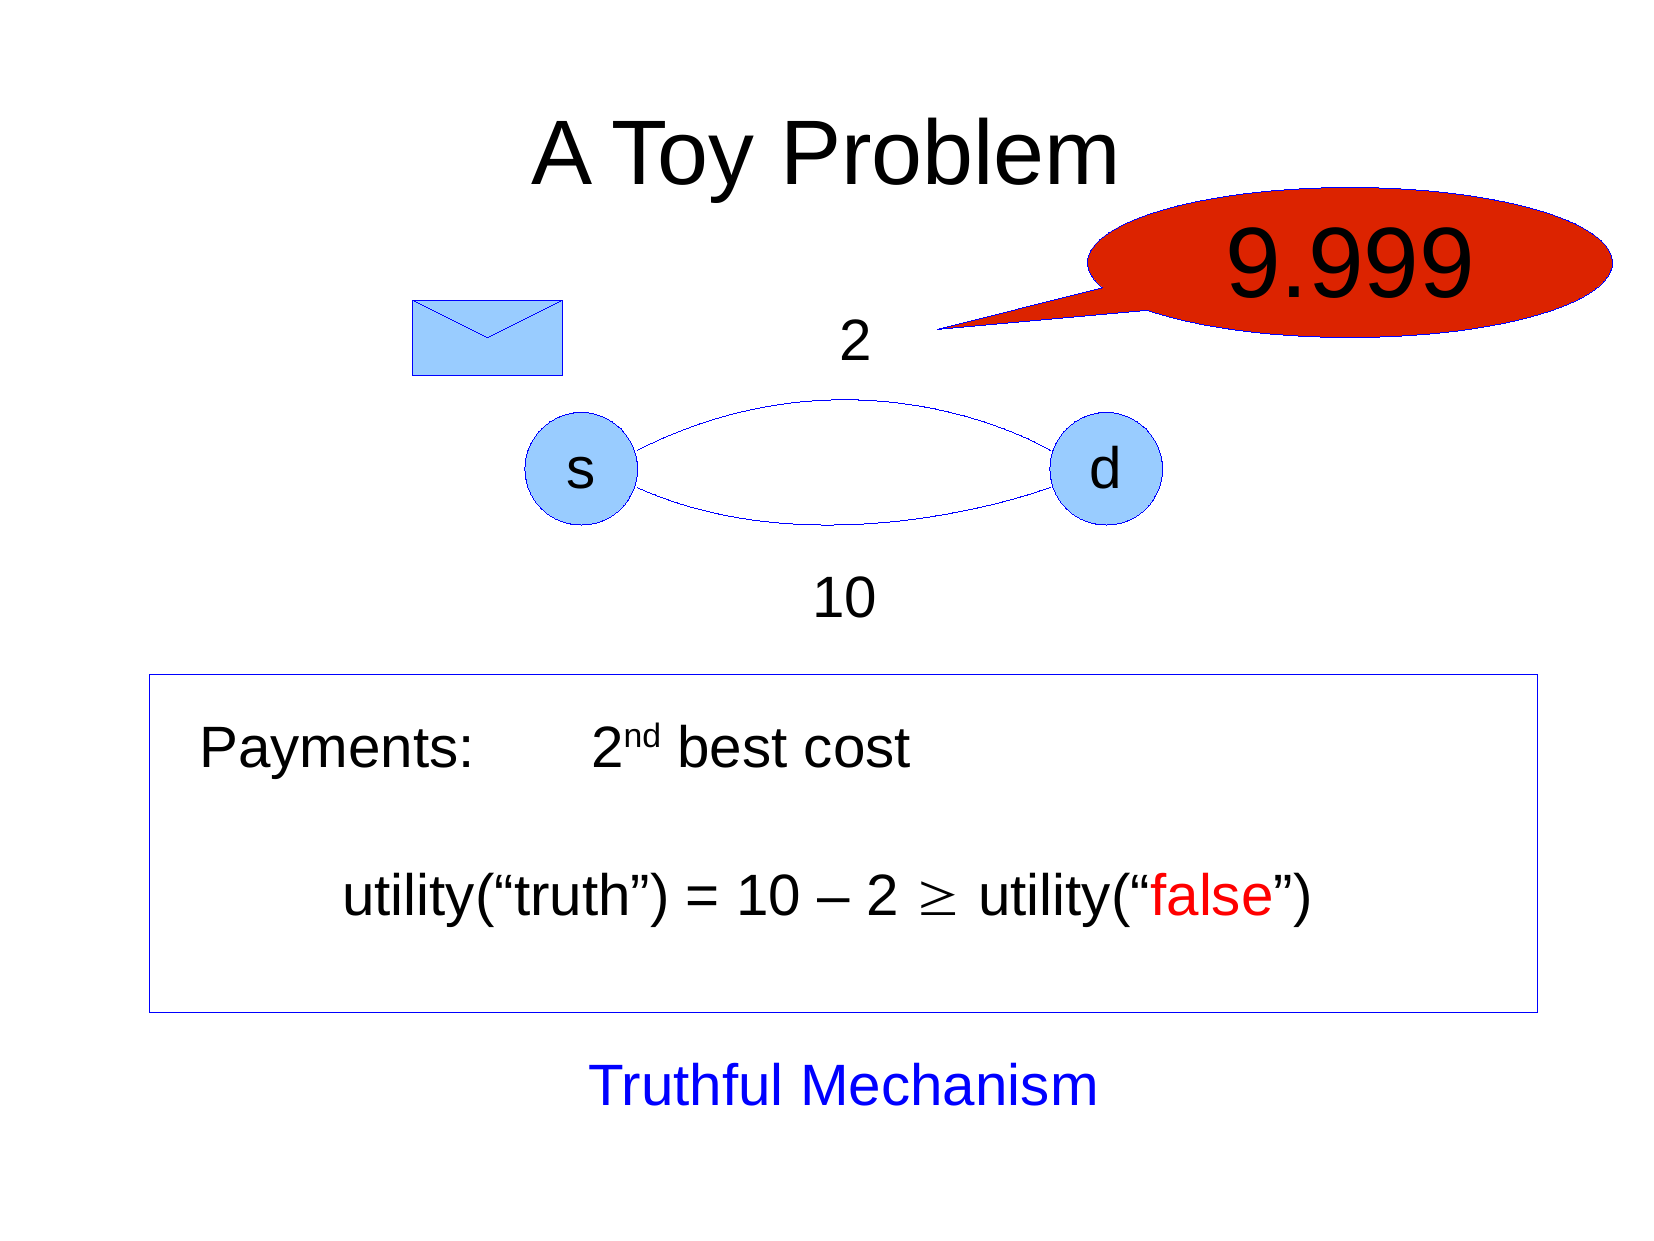

# A Toy Problem
9.999
2
s
d
10
Truthful Mechanism
2nd best cost
Payments:
utility(“truth”) = 10 – 2 ≥ utility(“false”)